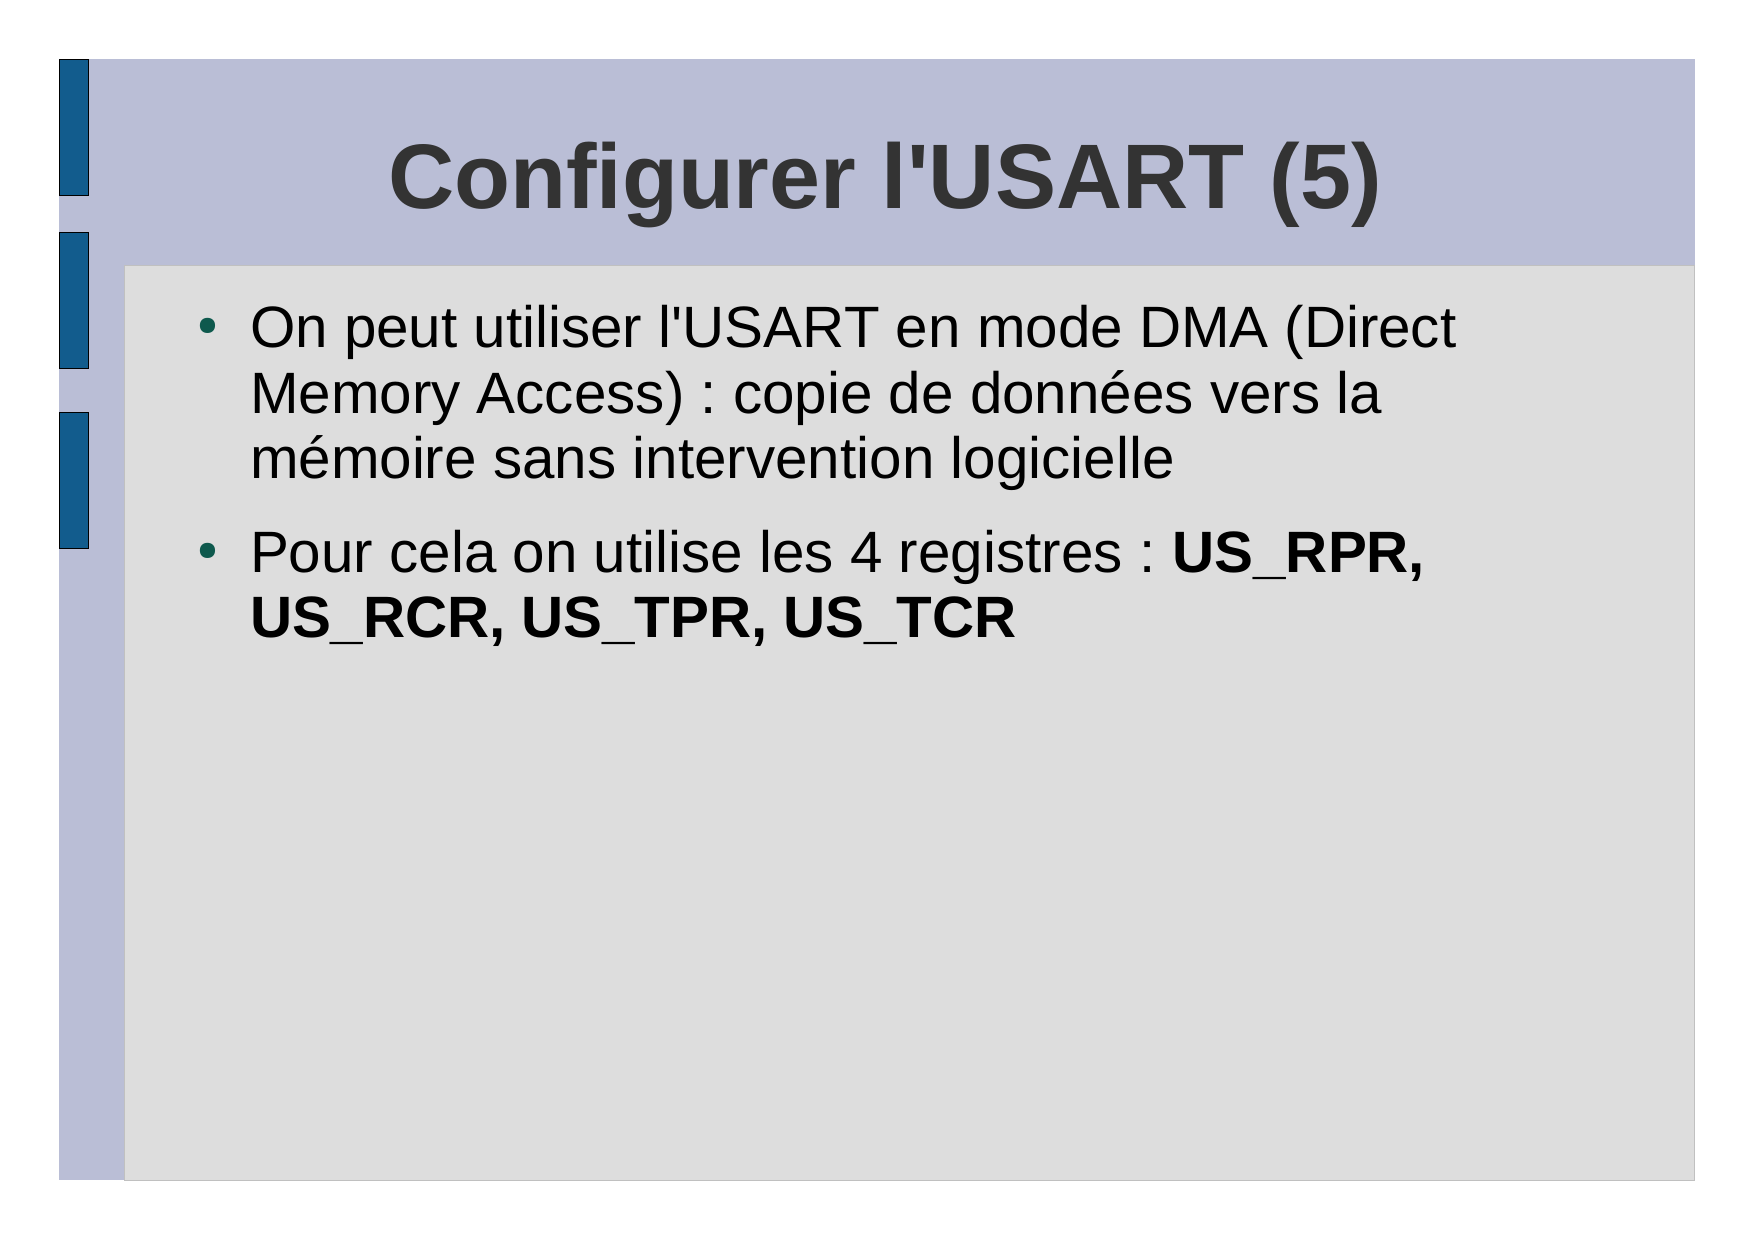

# Configurer l'USART (5)
On peut utiliser l'USART en mode DMA (Direct Memory Access) : copie de données vers la mémoire sans intervention logicielle
Pour cela on utilise les 4 registres : US_RPR, US_RCR, US_TPR, US_TCR